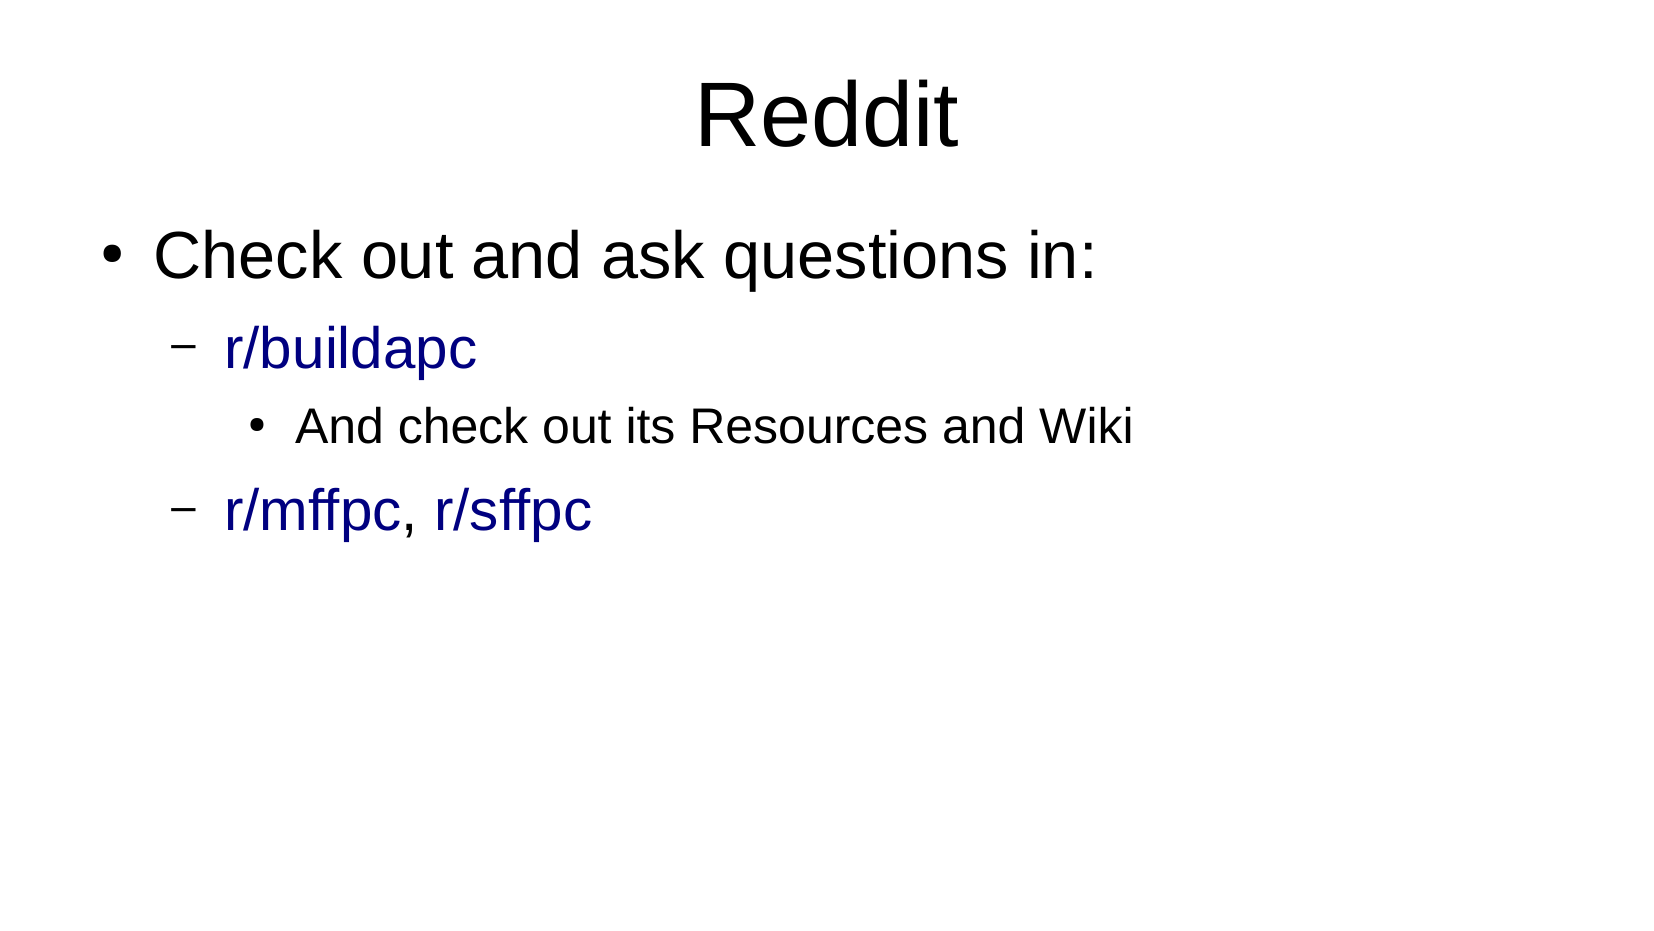

# Reddit
Check out and ask questions in:
r/buildapc
And check out its Resources and Wiki
r/mffpc, r/sffpc